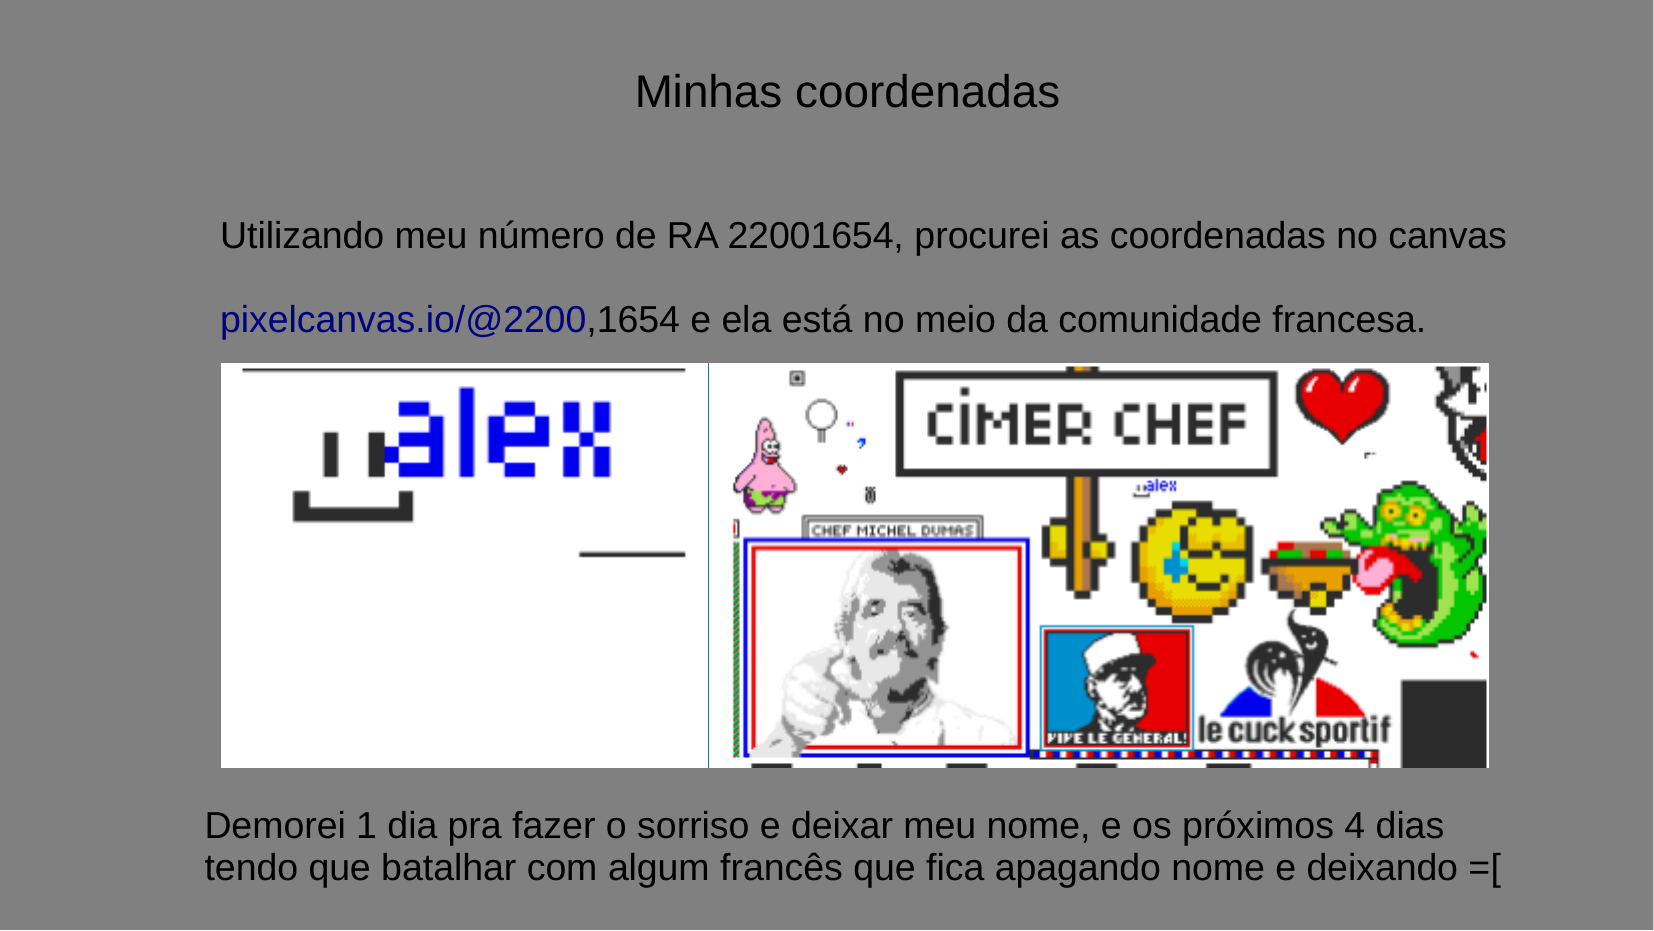

Minhas coordenadas
Utilizando meu número de RA 22001654, procurei as coordenadas no canvas
pixelcanvas.io/@2200,1654 e ela está no meio da comunidade francesa.
Demorei 1 dia pra fazer o sorriso e deixar meu nome, e os próximos 4 dias
tendo que batalhar com algum francês que fica apagando nome e deixando =[